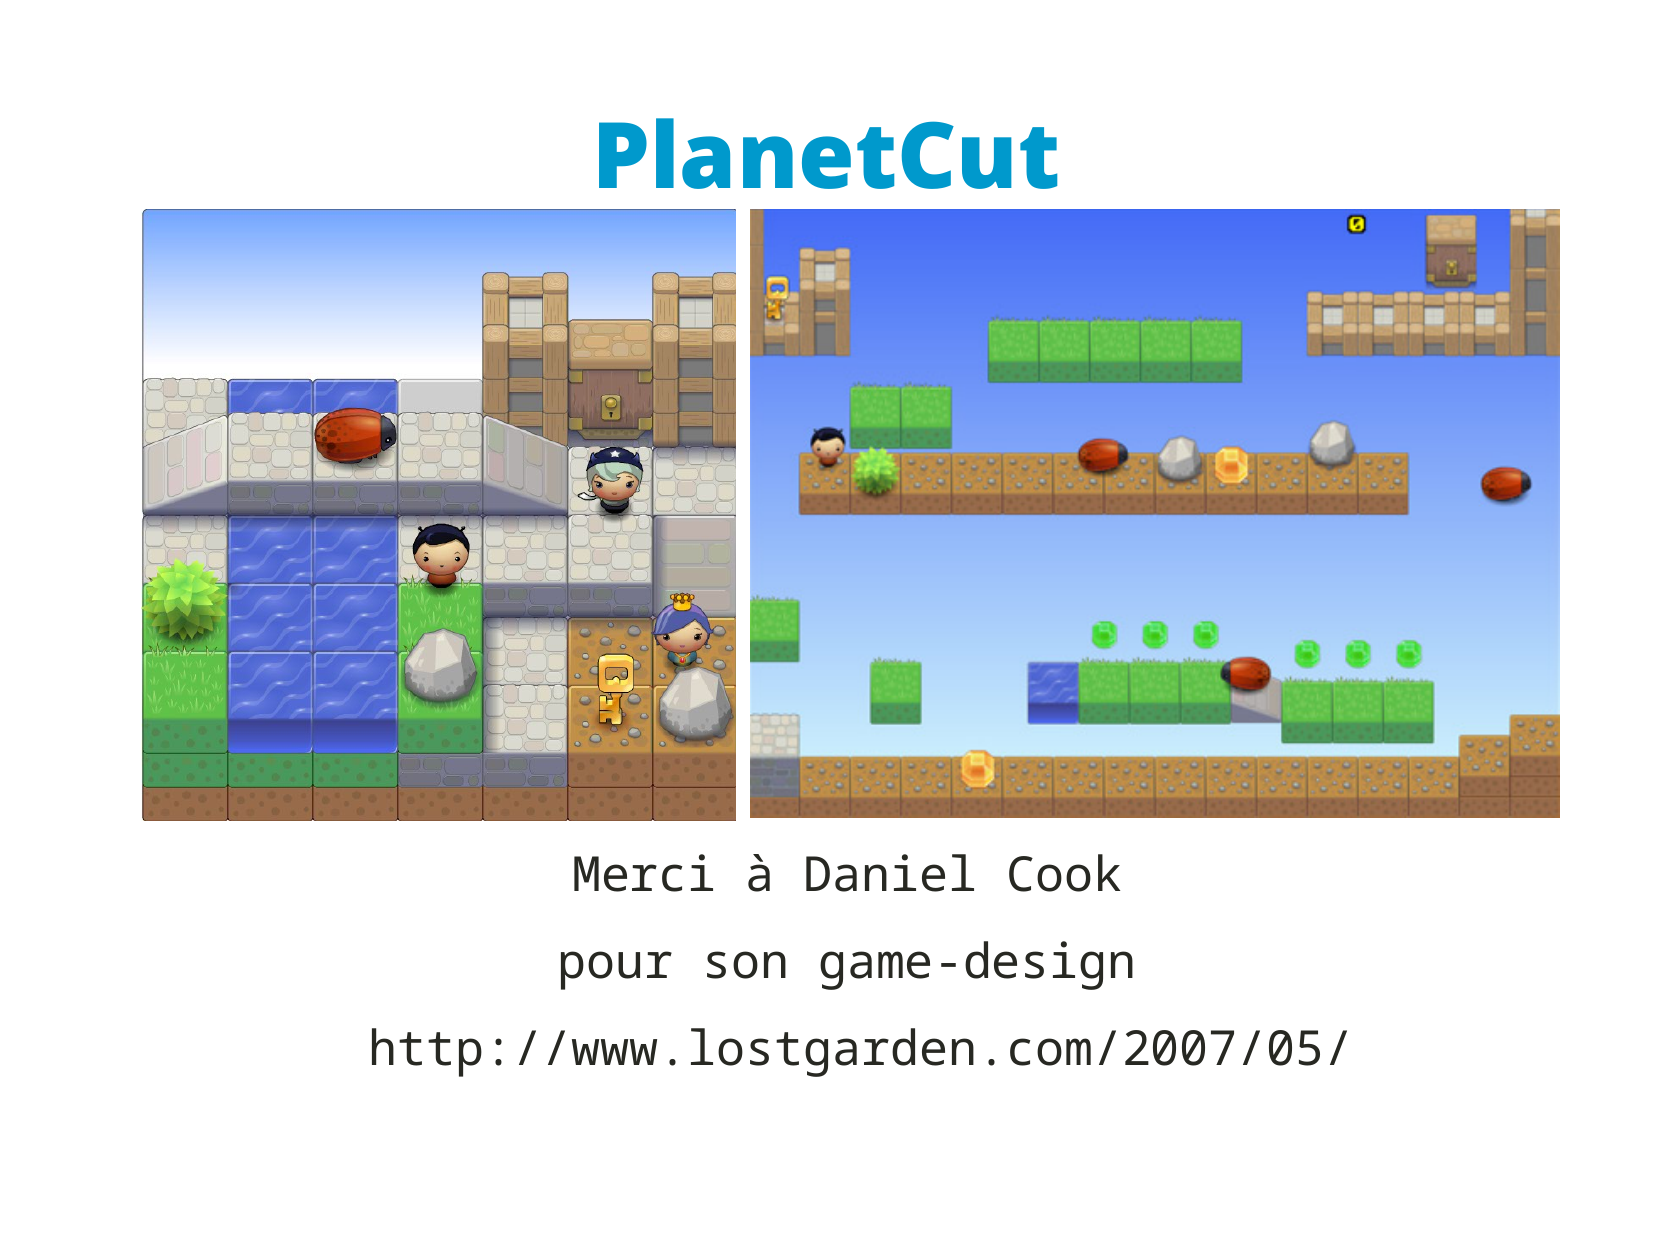

# PlanetCut
Merci à Daniel Cook
pour son game-design
 http://www.lostgarden.com/2007/05/